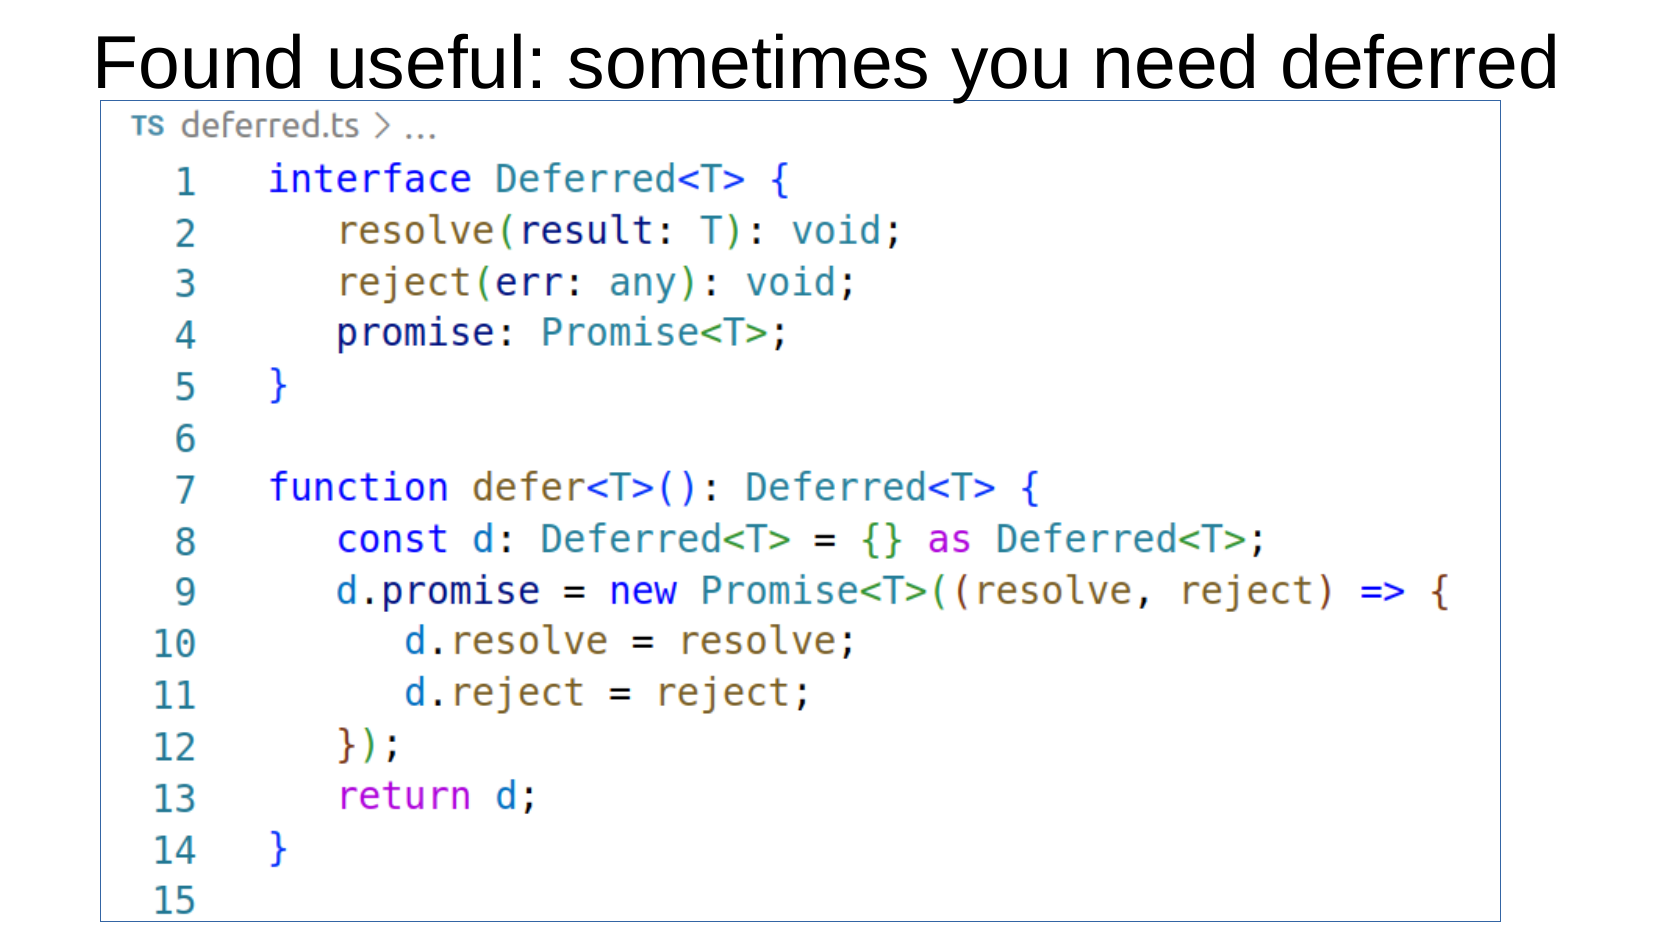

# Found useful: sometimes you need deferred